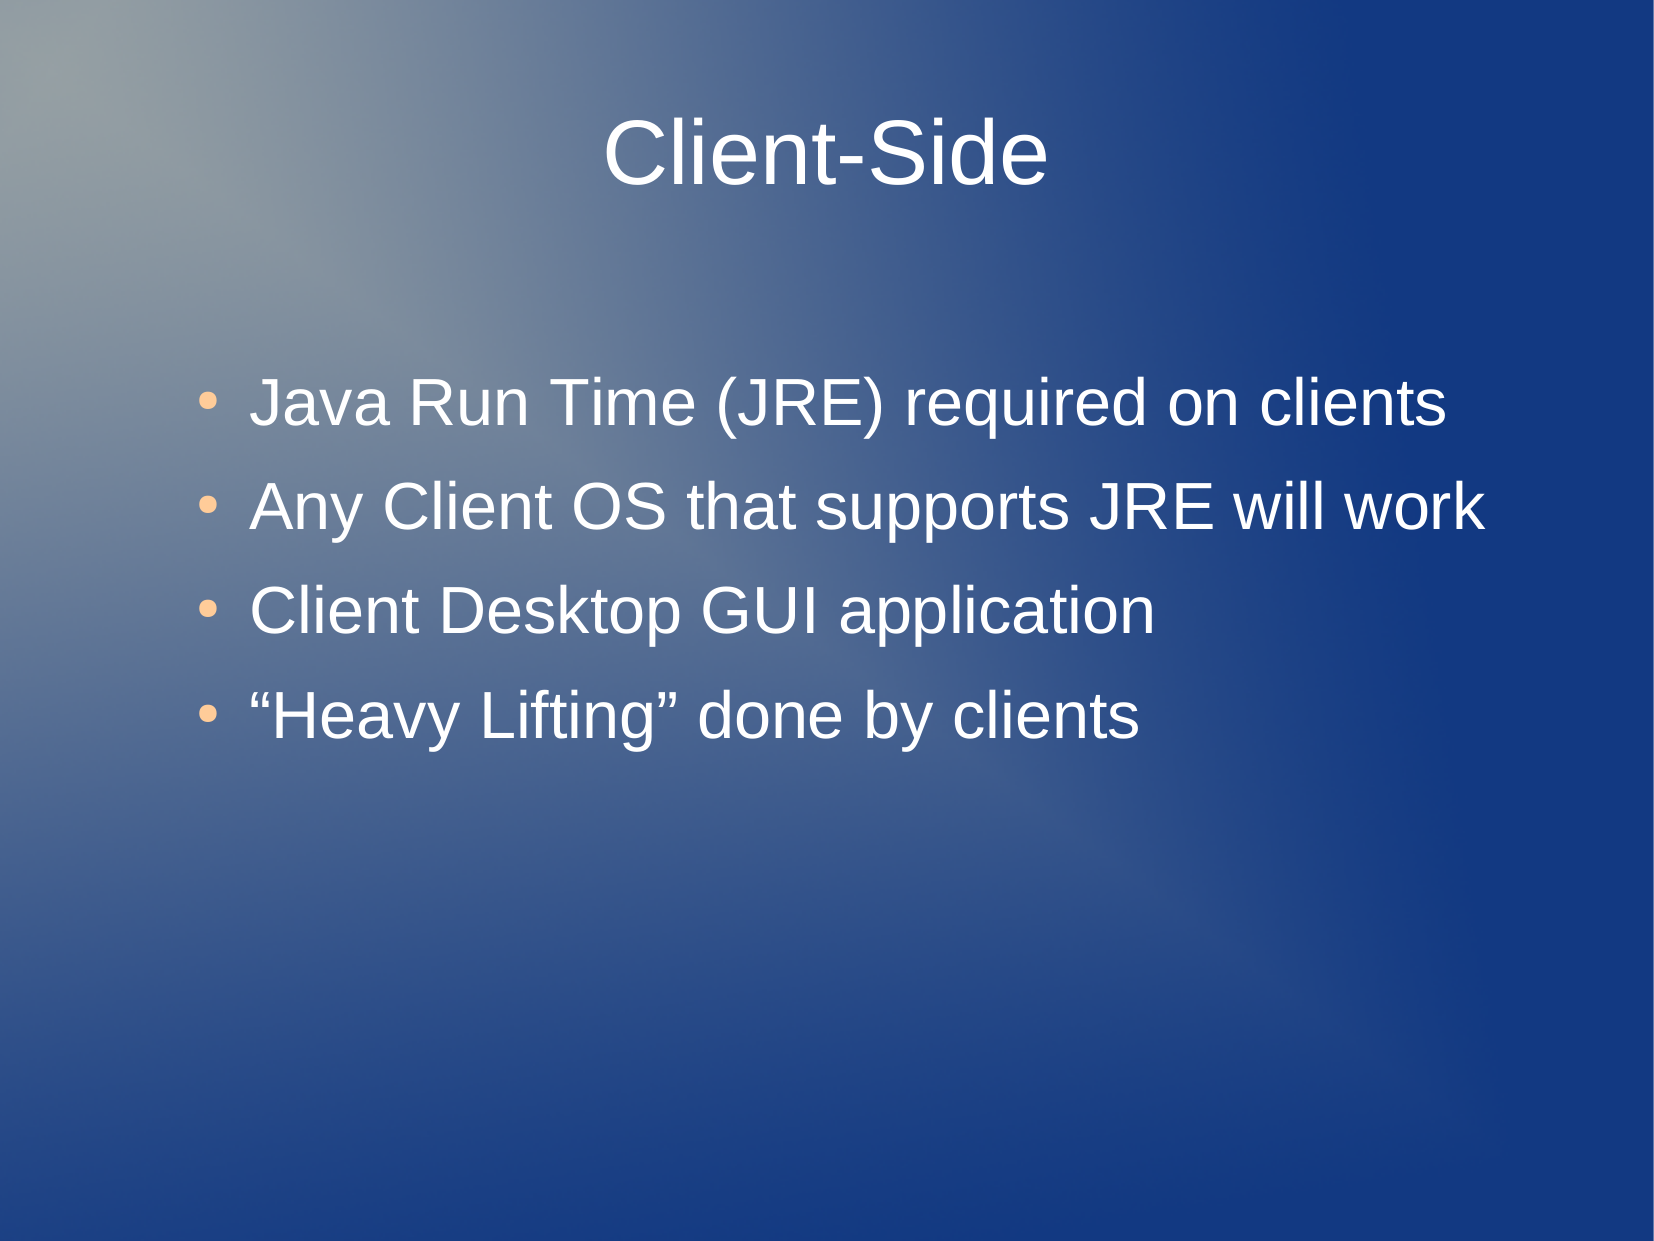

# Client-Side
Java Run Time (JRE) required on clients
Any Client OS that supports JRE will work
Client Desktop GUI application
“Heavy Lifting” done by clients